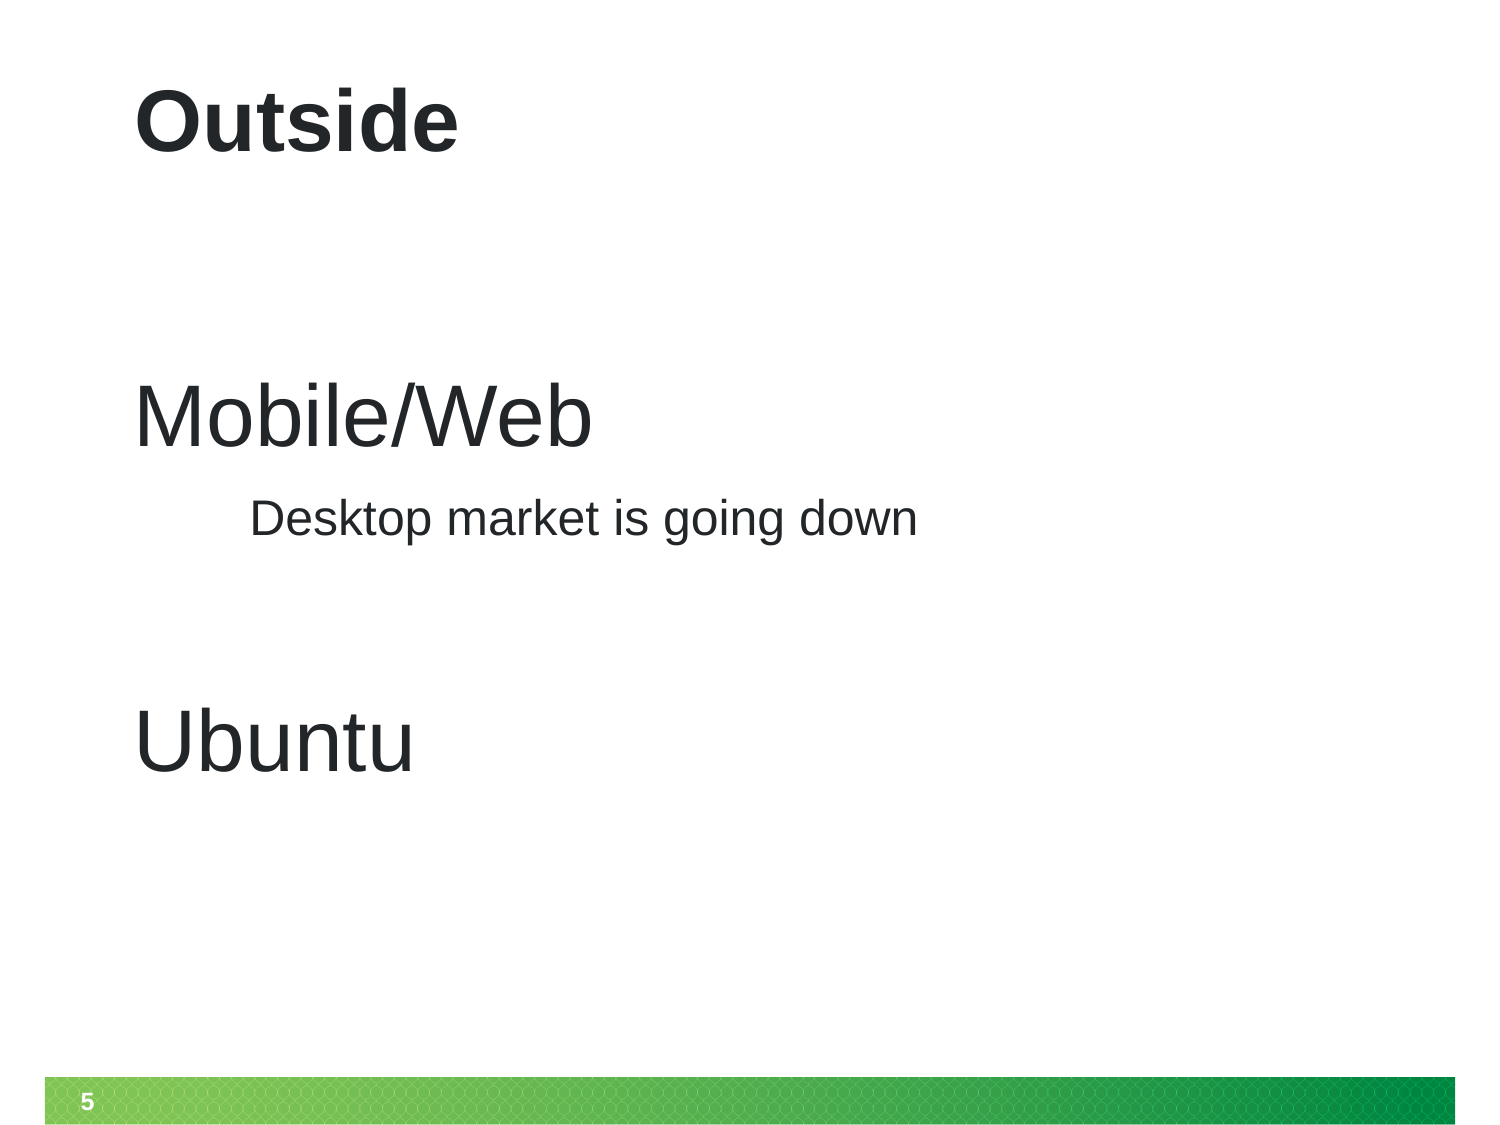

# Outside
Mobile/Web
 Desktop market is going down
Ubuntu